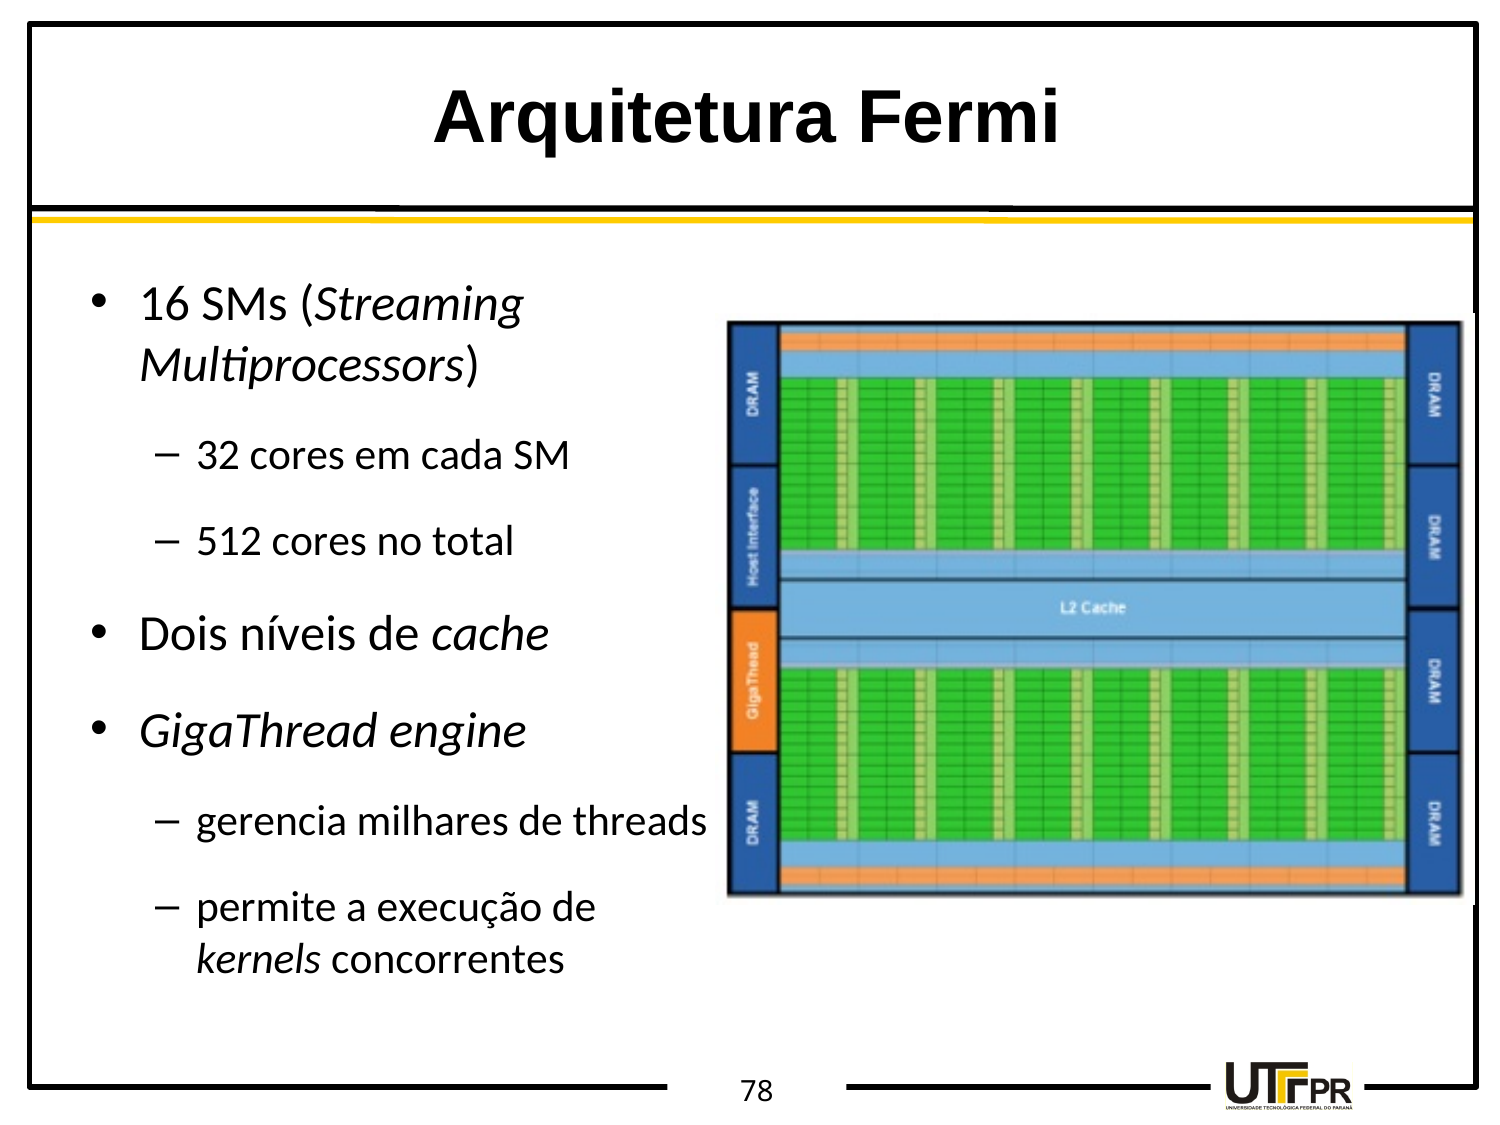

Arquitetura Fermi
# 16 SMs (Streaming Multiprocessors)
32 cores em cada SM
512 cores no total
Dois níveis de cache
GigaThread engine
gerencia milhares de threads
permite a execução de kernels concorrentes